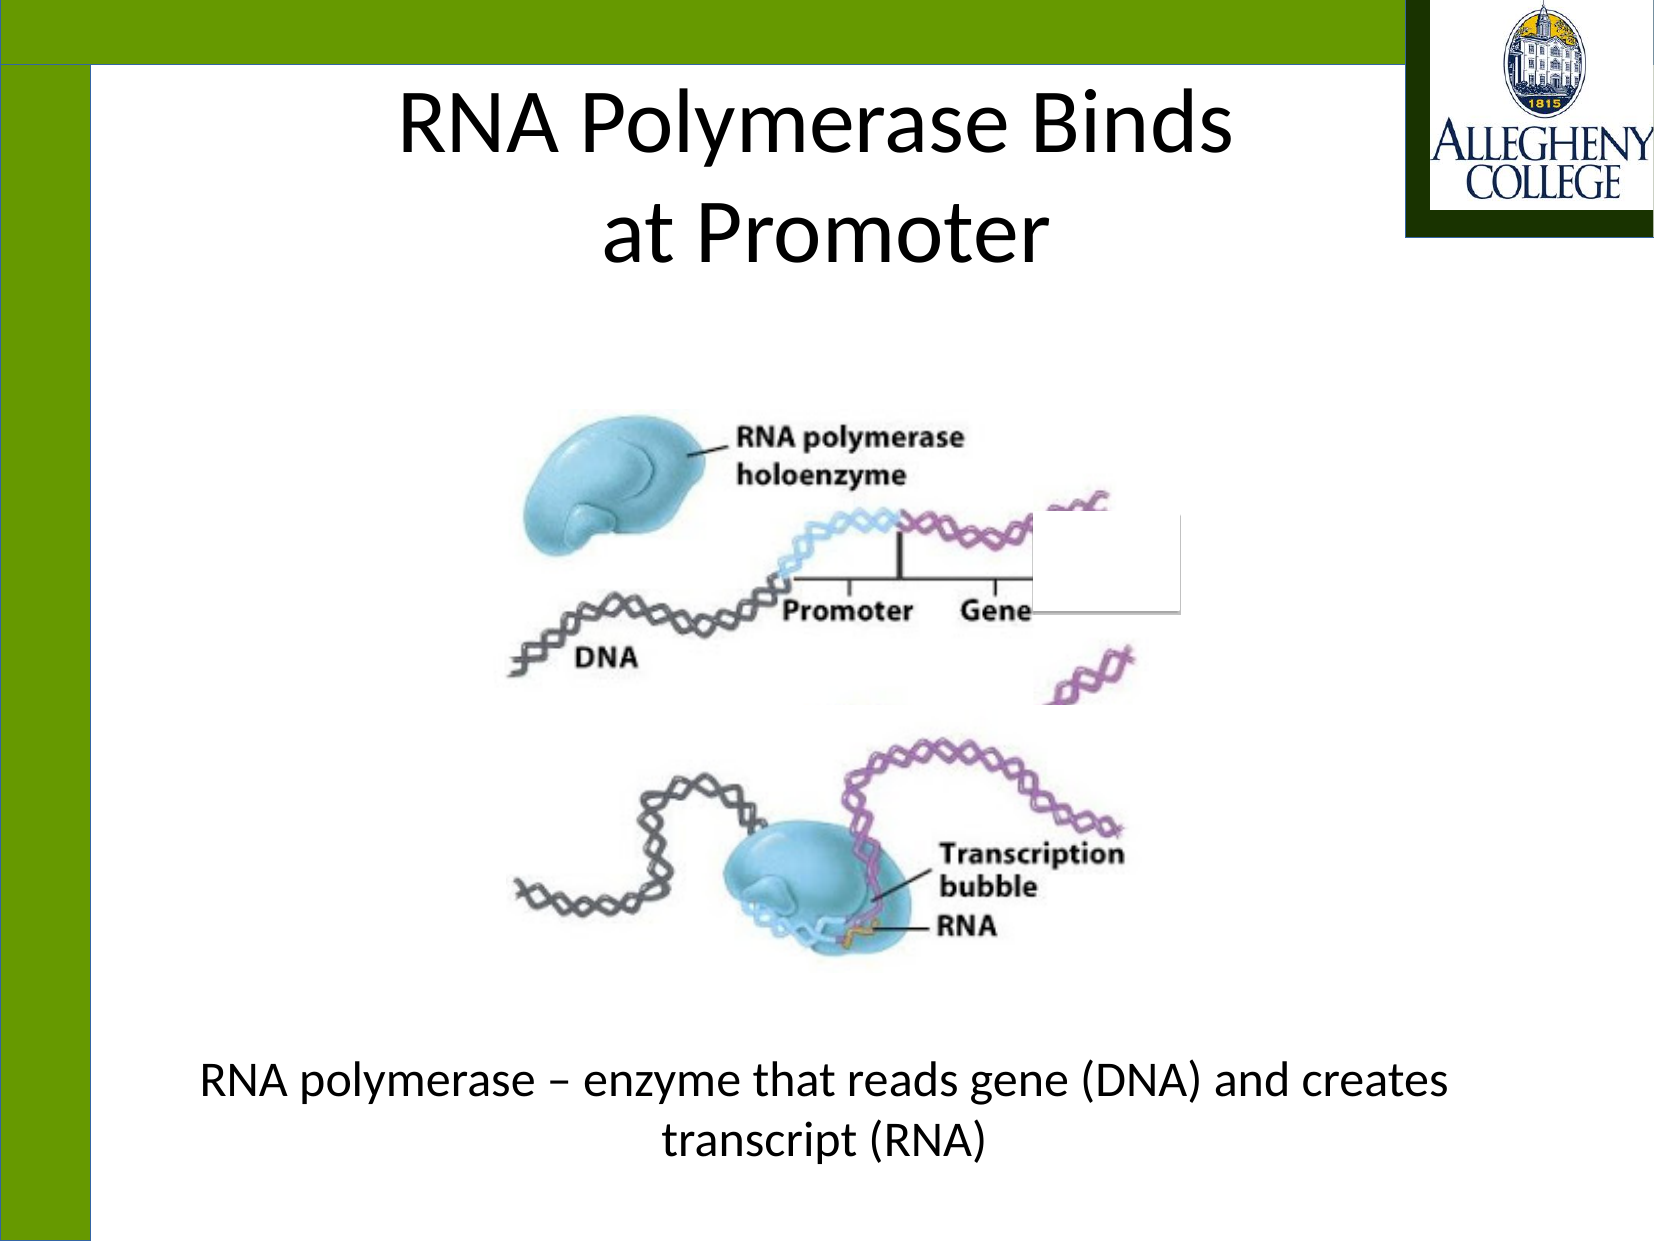

# RNA Polymerase Binds at Promoter
RNA polymerase – enzyme that reads gene (DNA) and creates transcript (RNA)